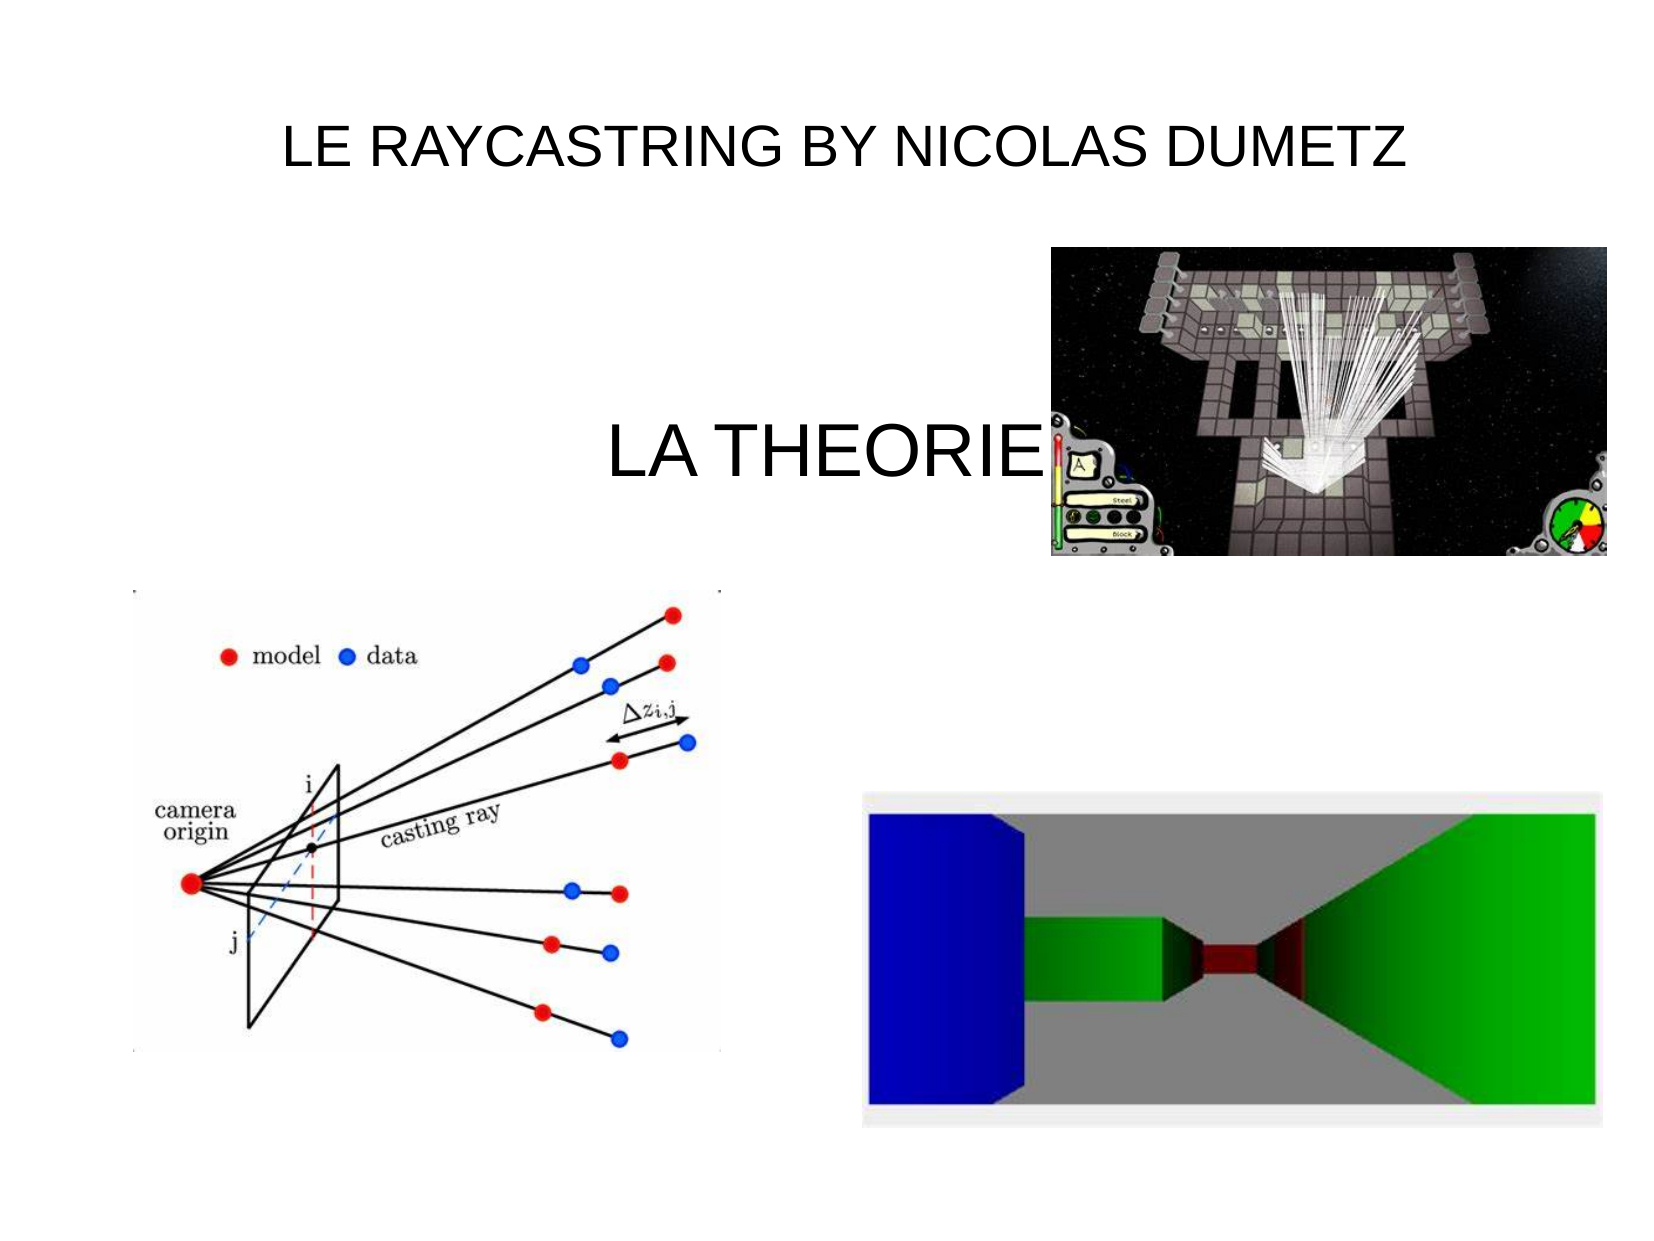

LE RAYCASTRING BY NICOLAS DUMETZ
LA THEORIE